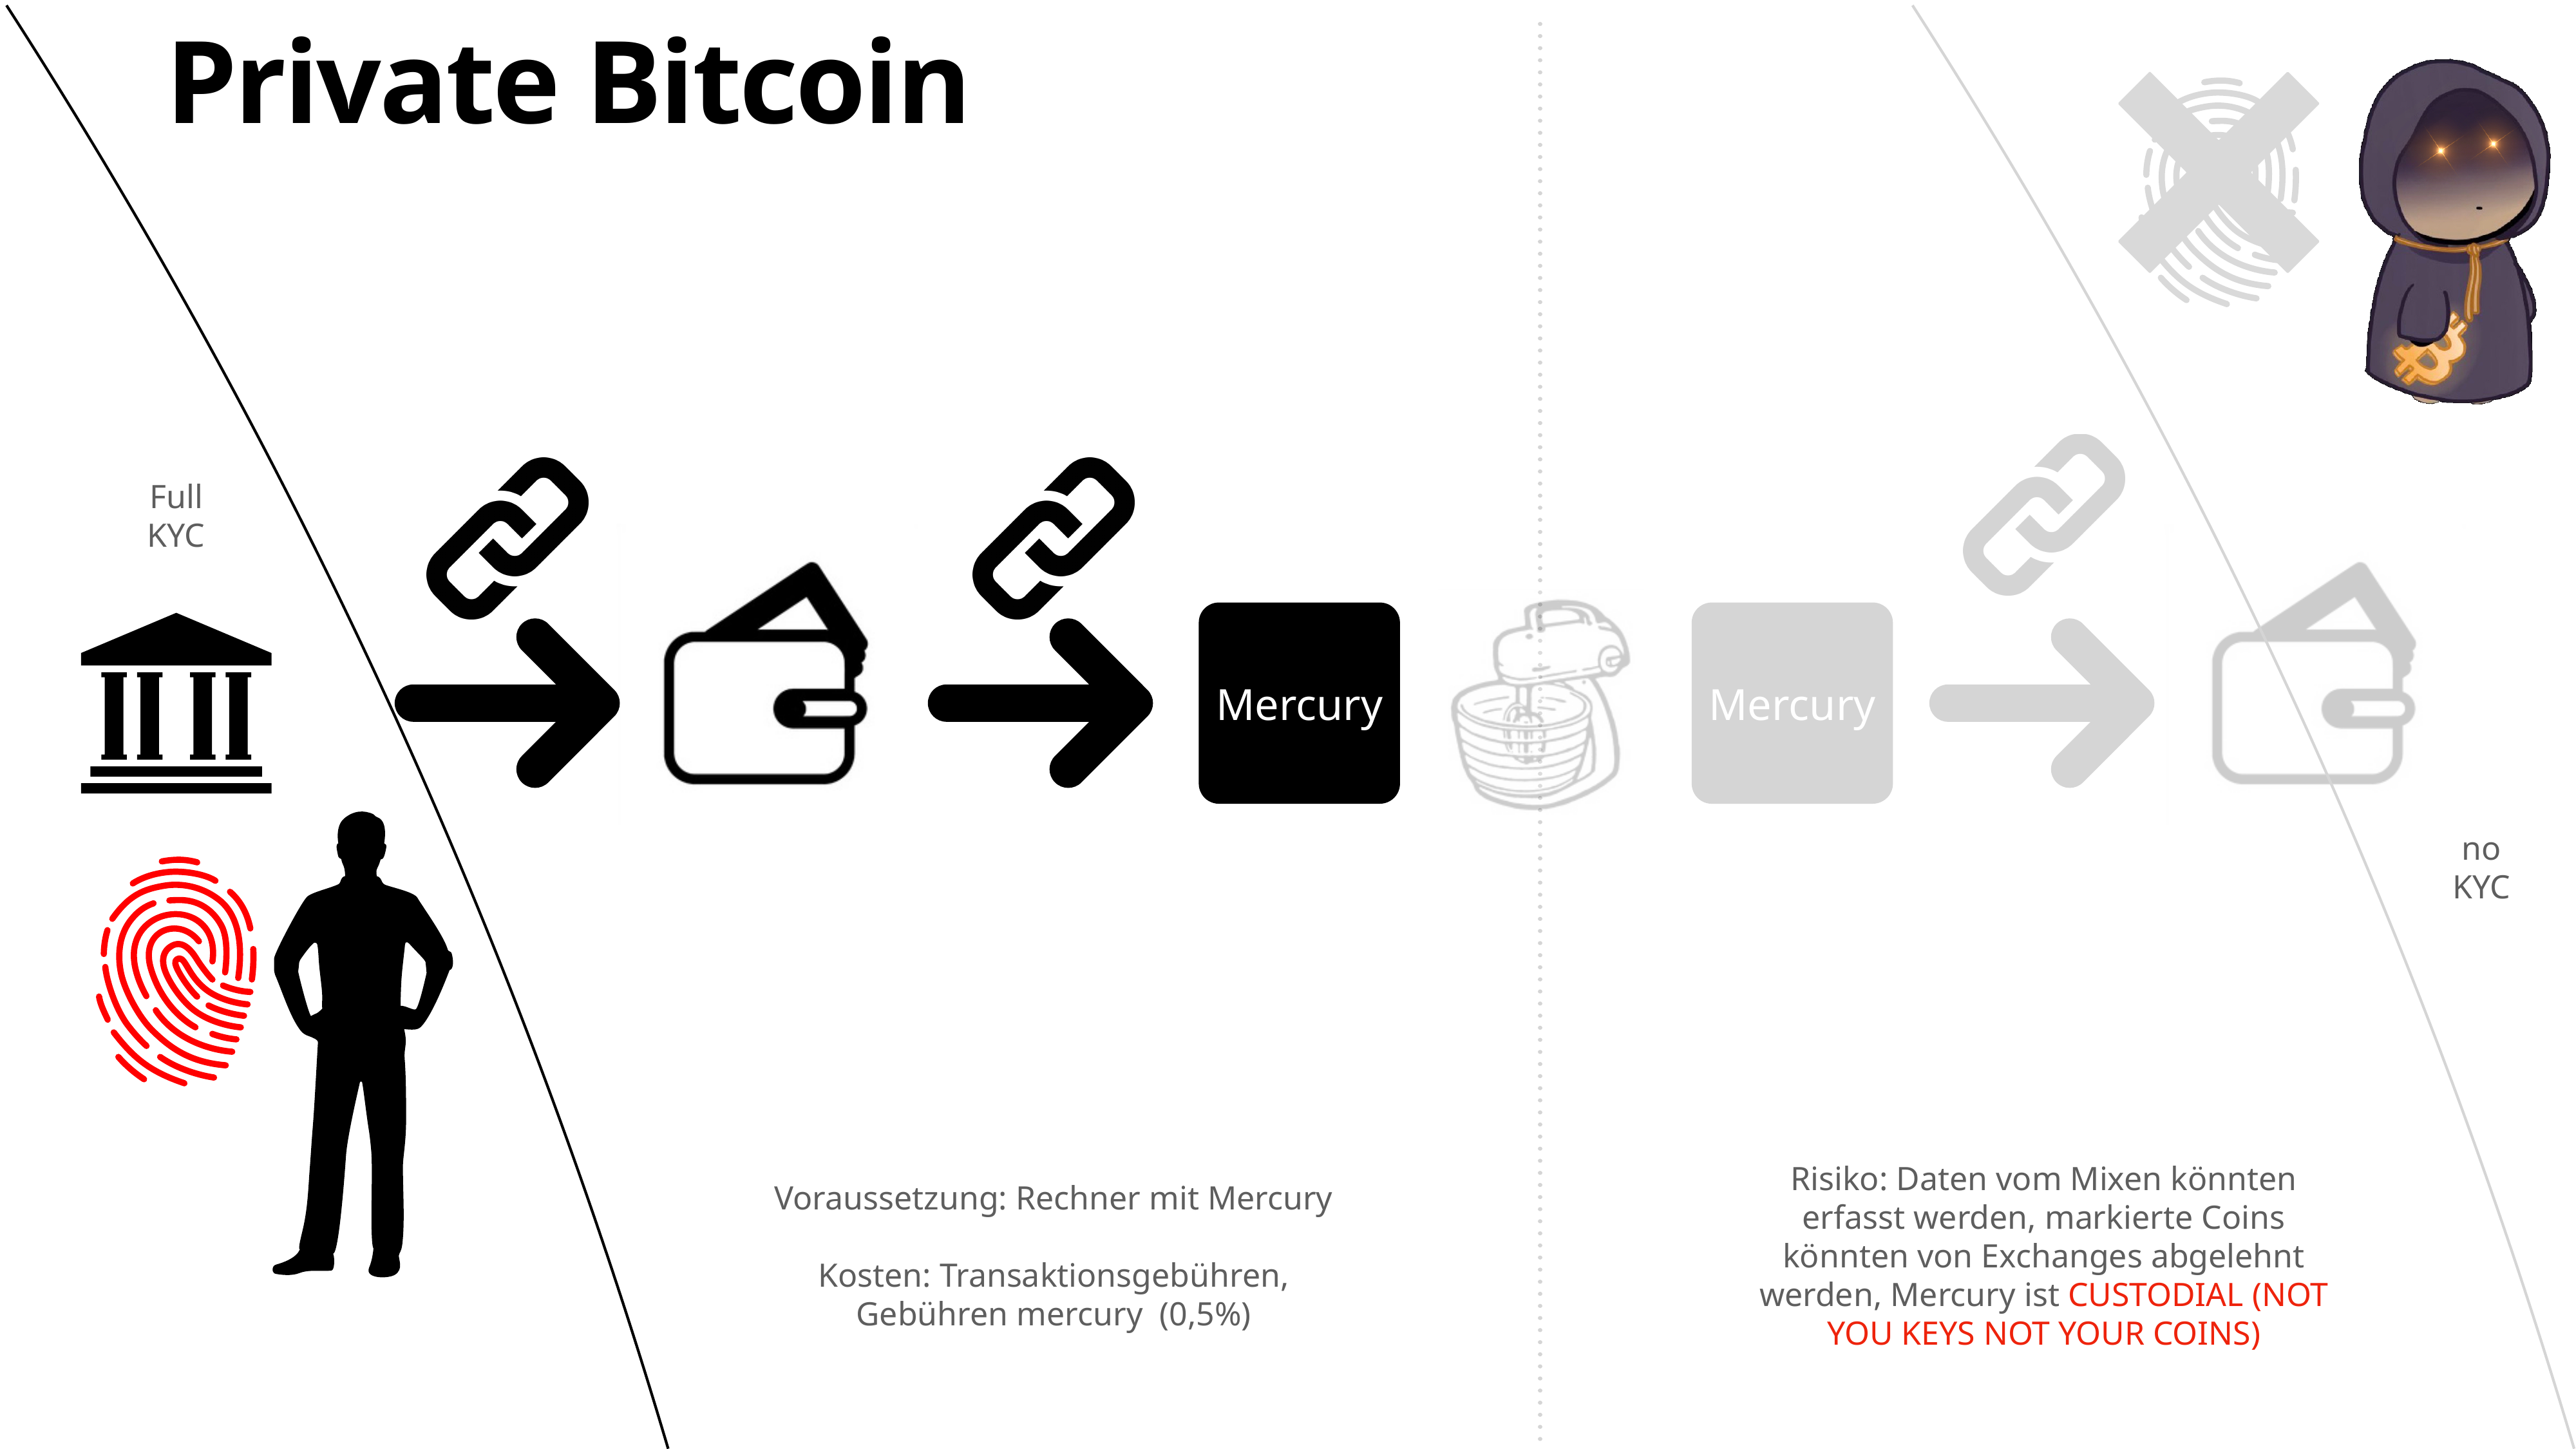

Private Bitcoin
Full
KYC
Mercury
Mercury
no
KYC
Risiko: Daten vom Mixen könnten erfasst werden, markierte Coins könnten von Exchanges abgelehnt werden, Mercury ist CUSTODIAL (NOT YOU KEYS NOT YOUR COINS)
Voraussetzung: Rechner mit Mercury
Kosten: Transaktionsgebühren, Gebühren mercury (0,5%)